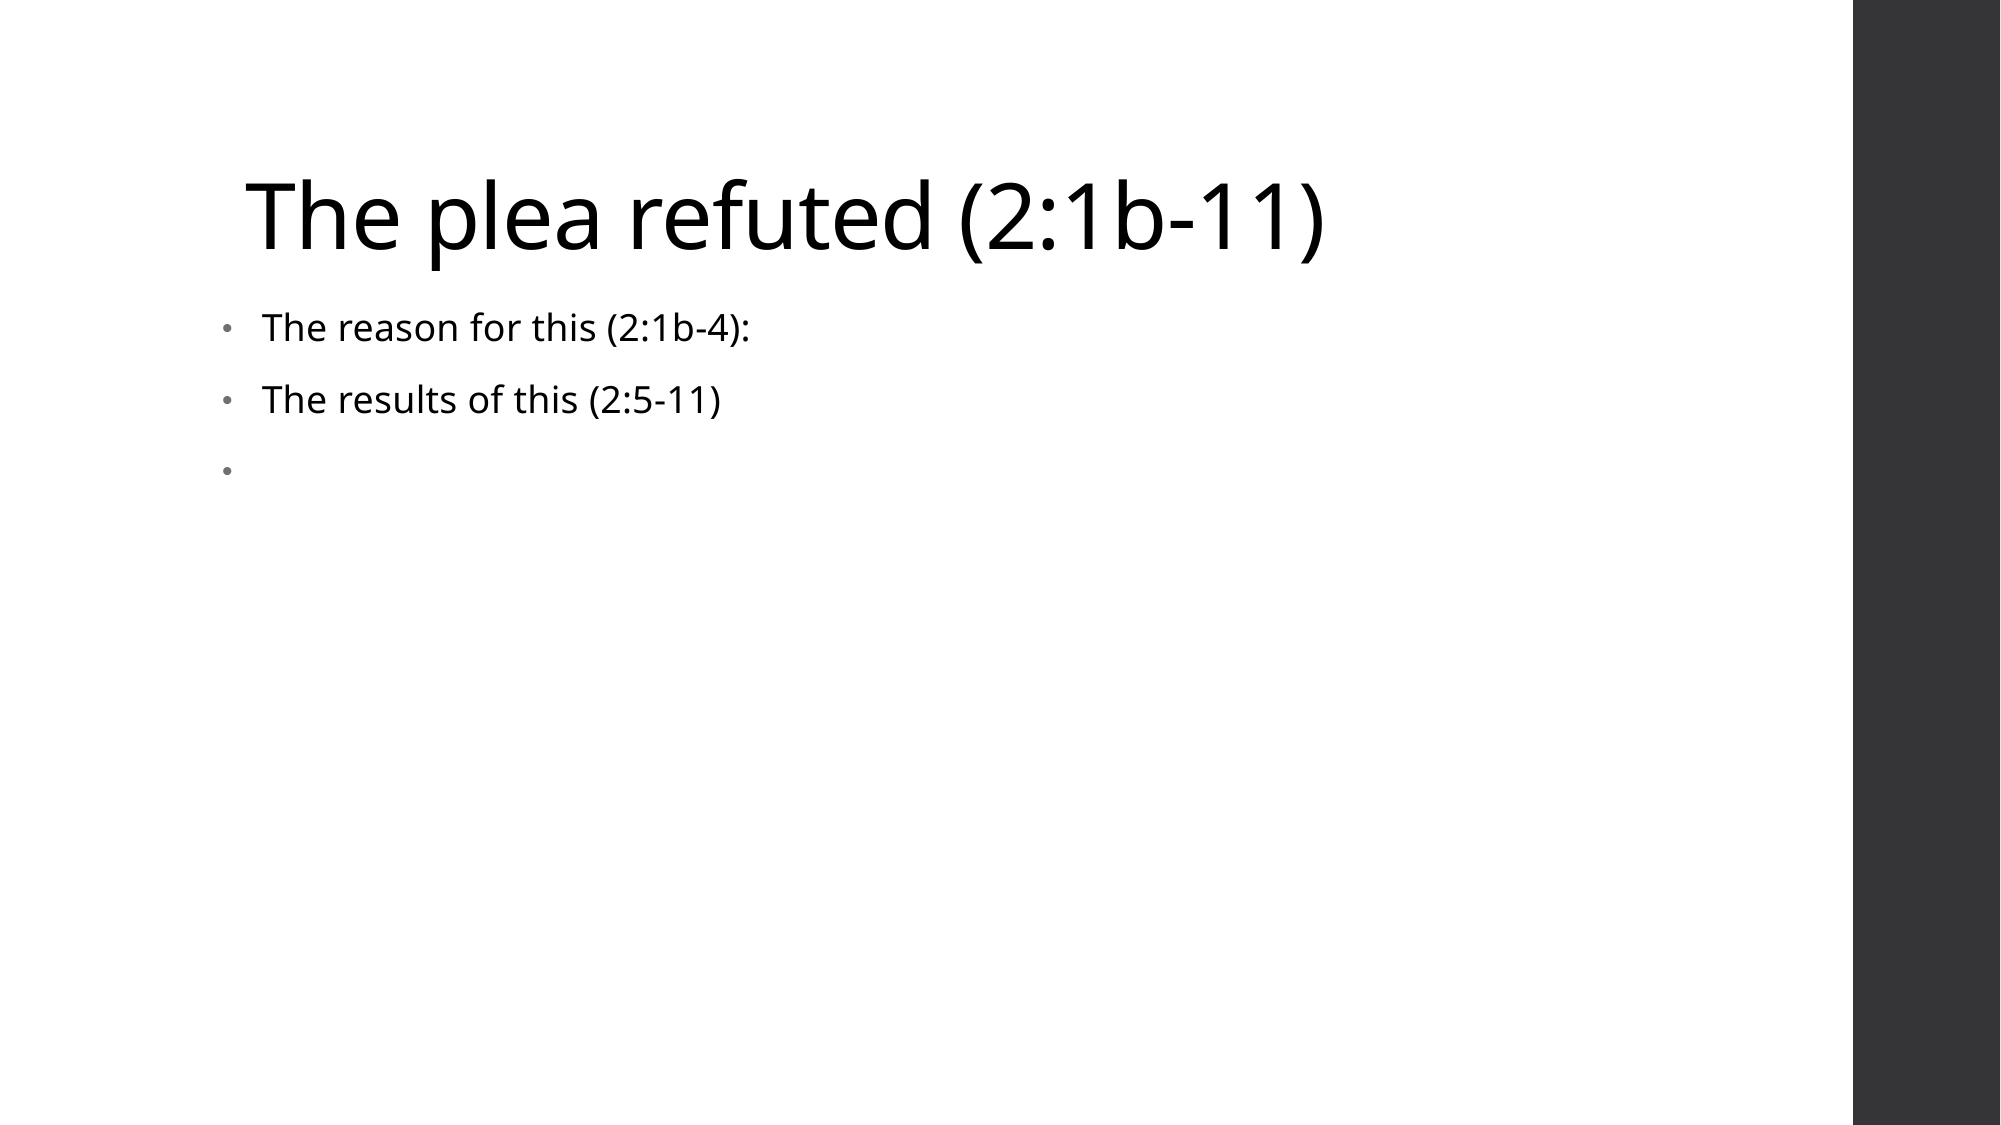

# The plea refuted (2:1b-11)
 The reason for this (2:1b-4):
 The results of this (2:5-11)